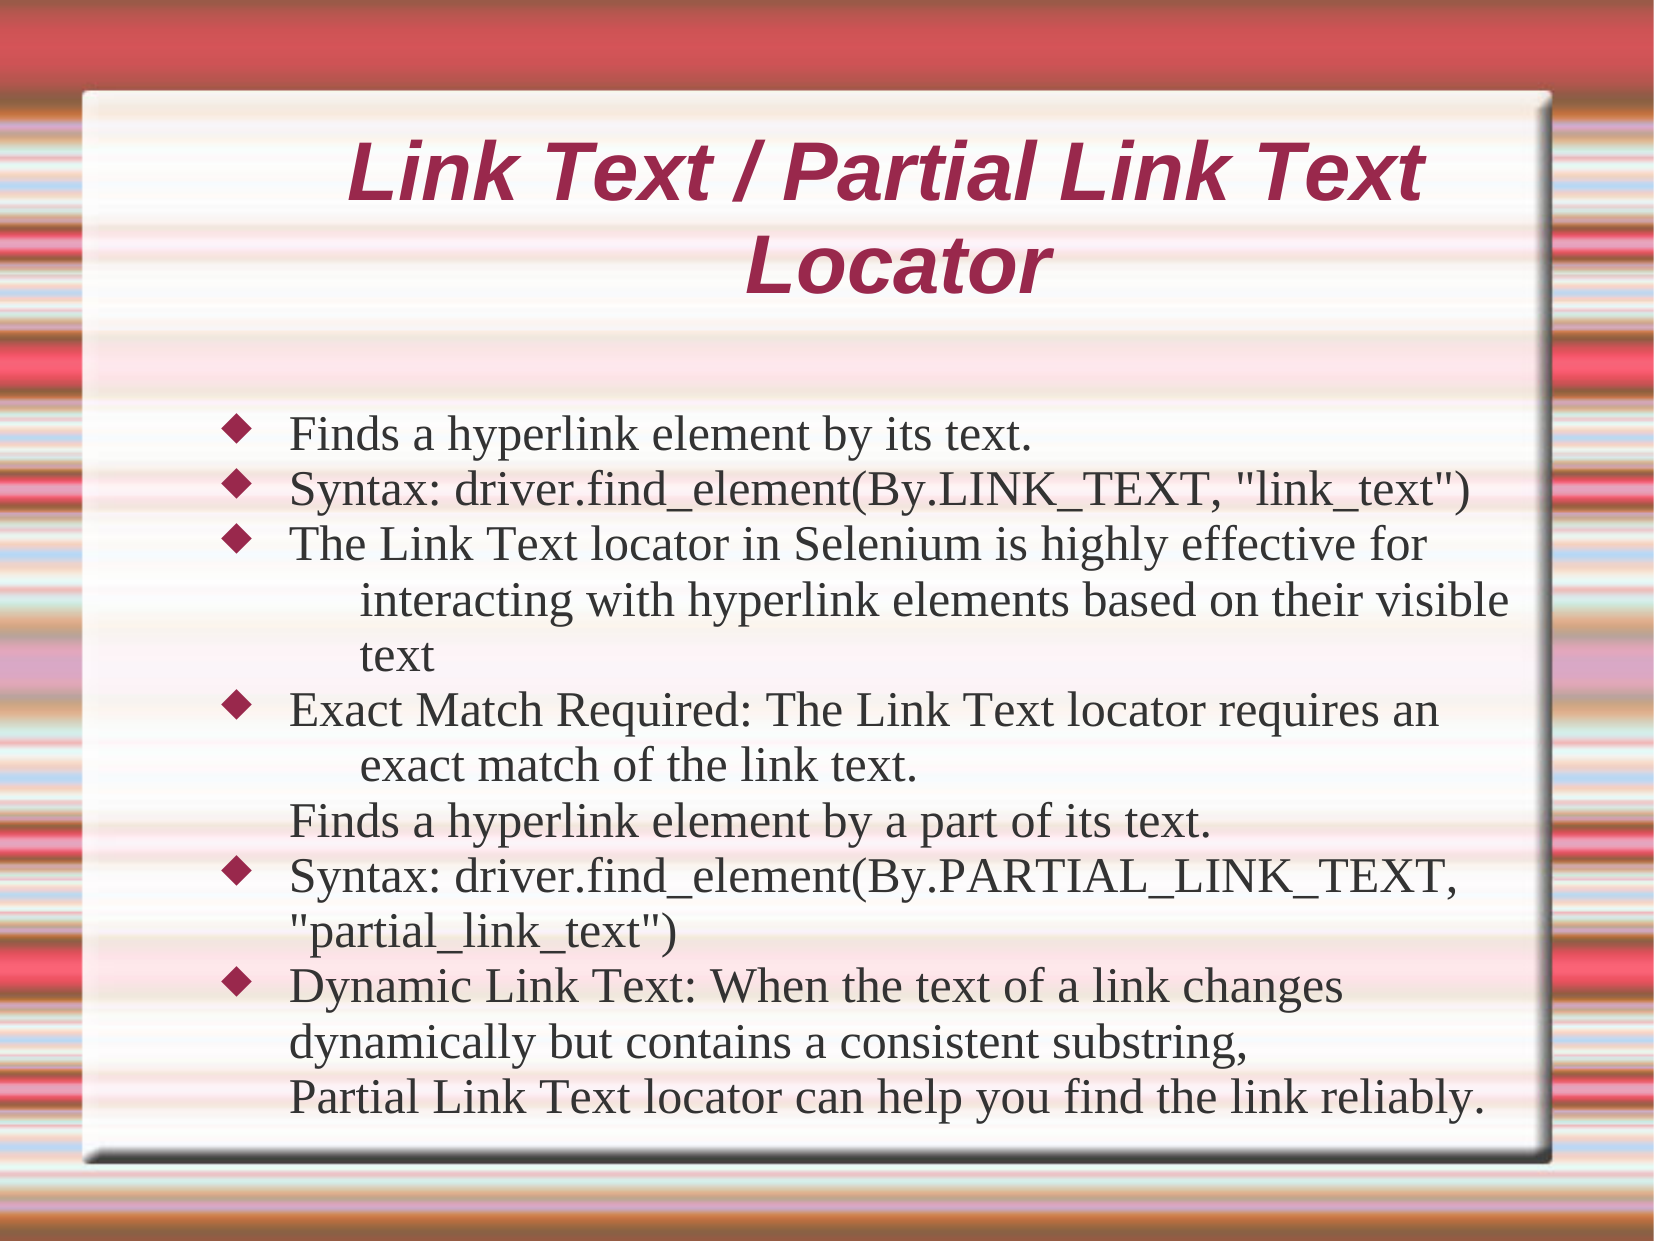

# Link Text / Partial Link Text Locator
Finds a hyperlink element by its text.
Syntax: driver.find_element(By.LINK_TEXT, "link_text")
The Link Text locator in Selenium is highly effective for interacting with hyperlink elements based on their visible text
Exact Match Required: The Link Text locator requires an exact match of the link text.
Finds a hyperlink element by a part of its text.
Syntax: driver.find_element(By.PARTIAL_LINK_TEXT,
"partial_link_text")
Dynamic Link Text: When the text of a link changes
dynamically but contains a consistent substring,
Partial Link Text locator can help you find the link reliably.